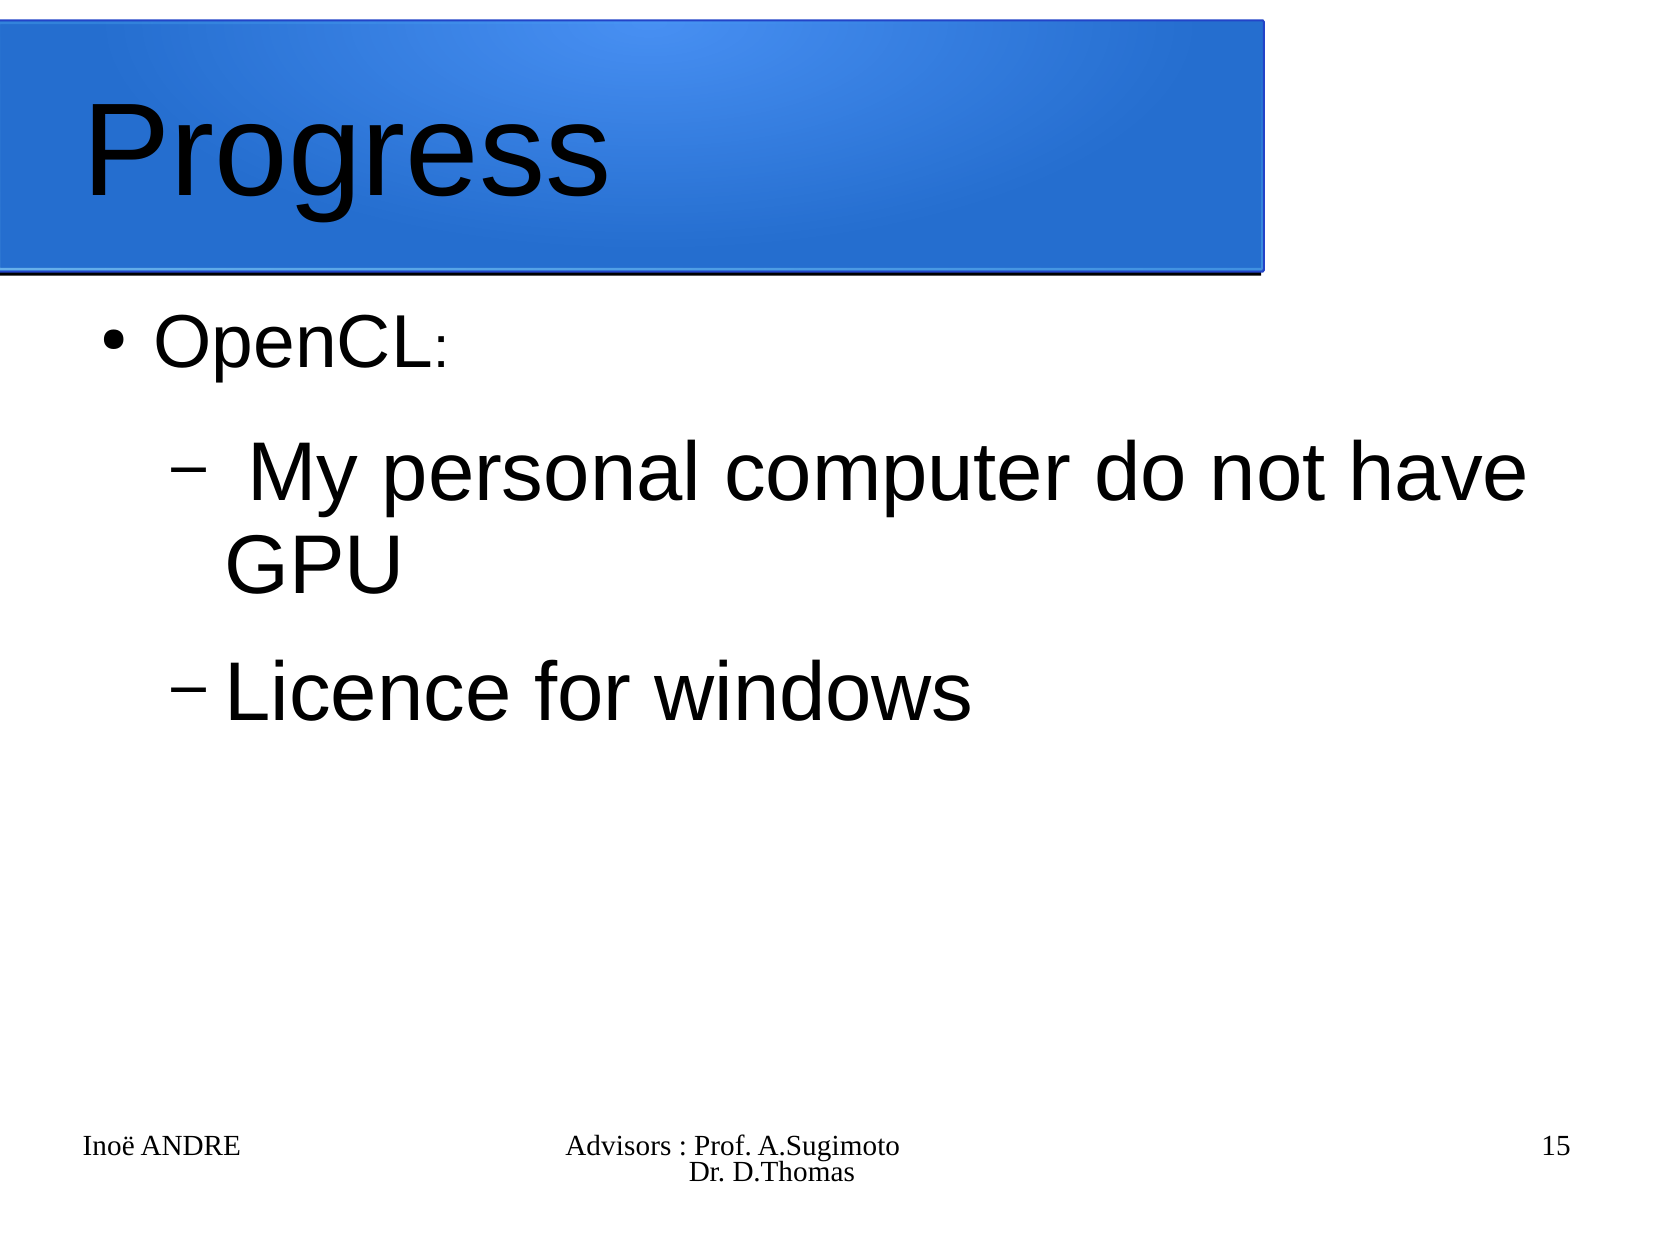

# Progress
OpenCL:
 My personal computer do not have GPU
Licence for windows
Inoë ANDRE
Advisors : Prof. A.Sugimoto Dr. D.Thomas
15